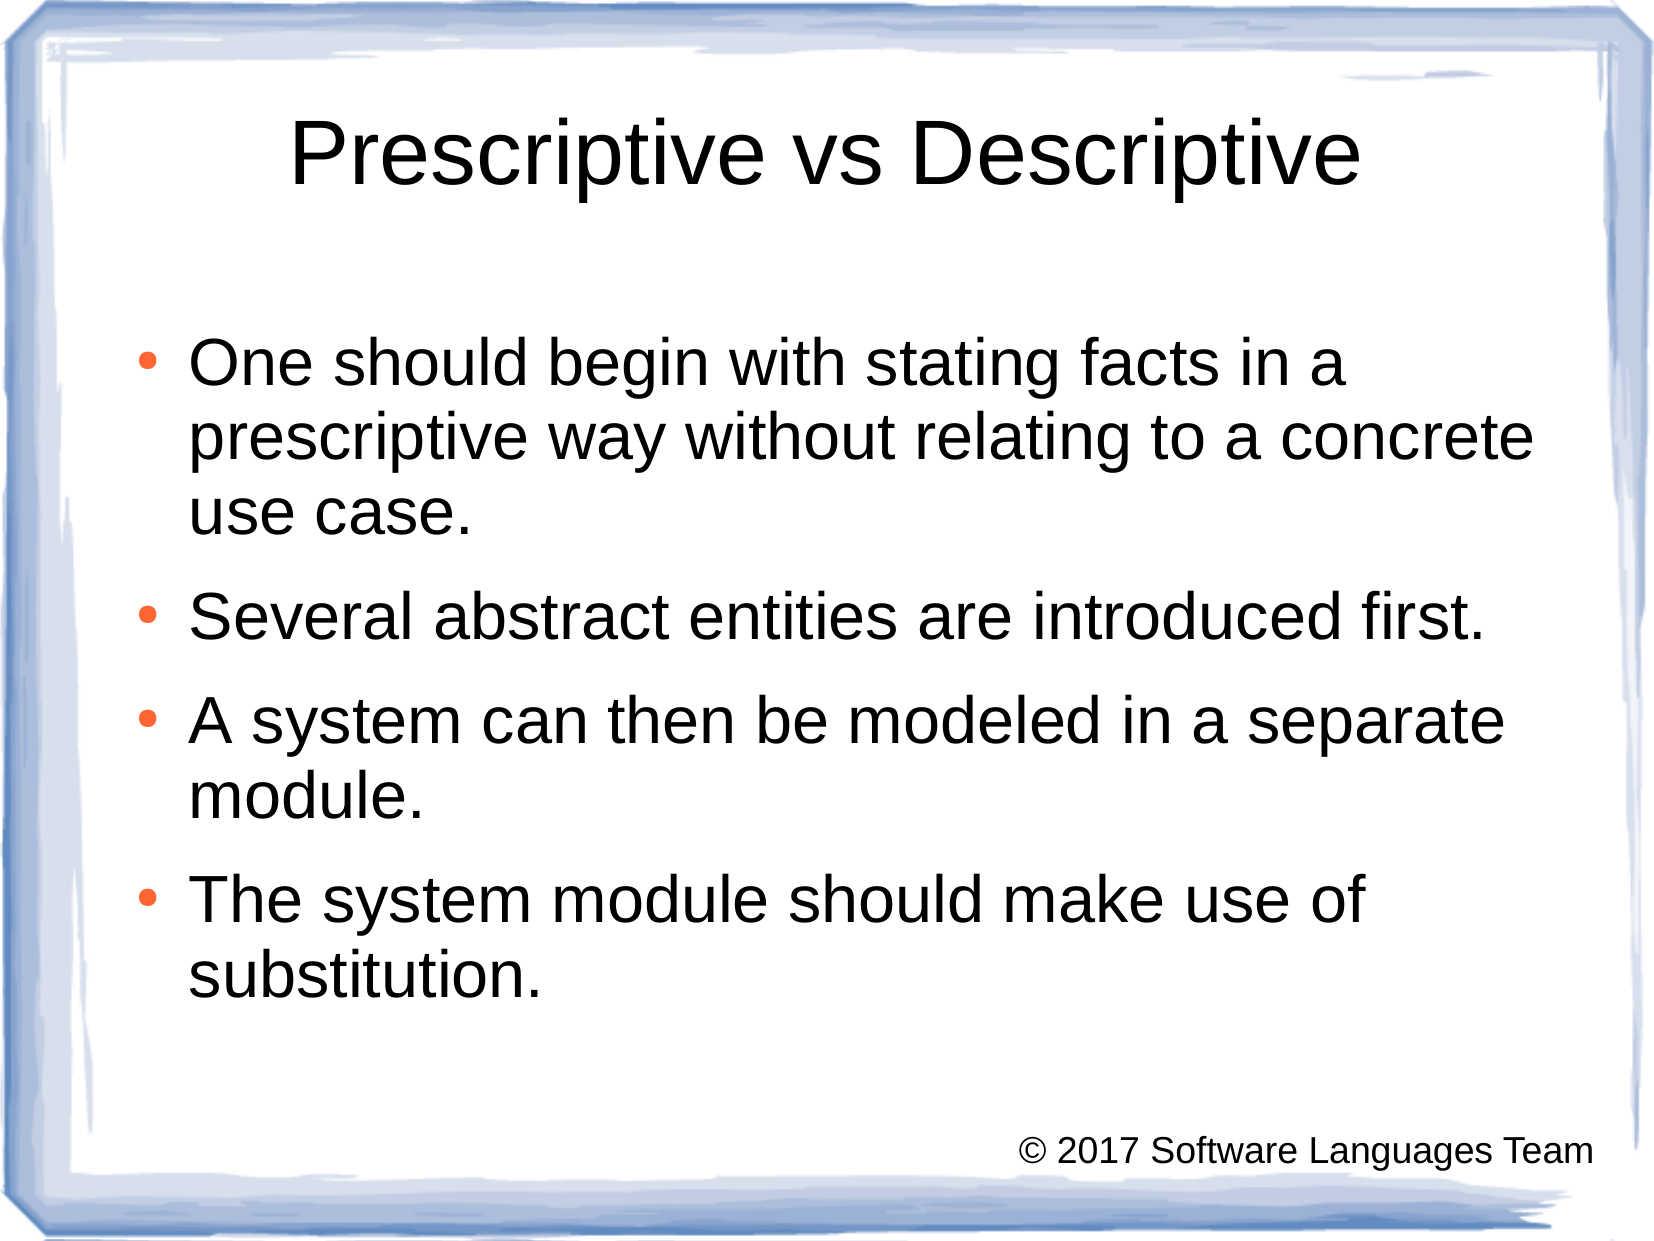

# Prescriptive vs Descriptive
One should begin with stating facts in a prescriptive way without relating to a concrete use case.
Several abstract entities are introduced first.
A system can then be modeled in a separate module.
The system module should make use of substitution.
© 2017 Software Languages Team